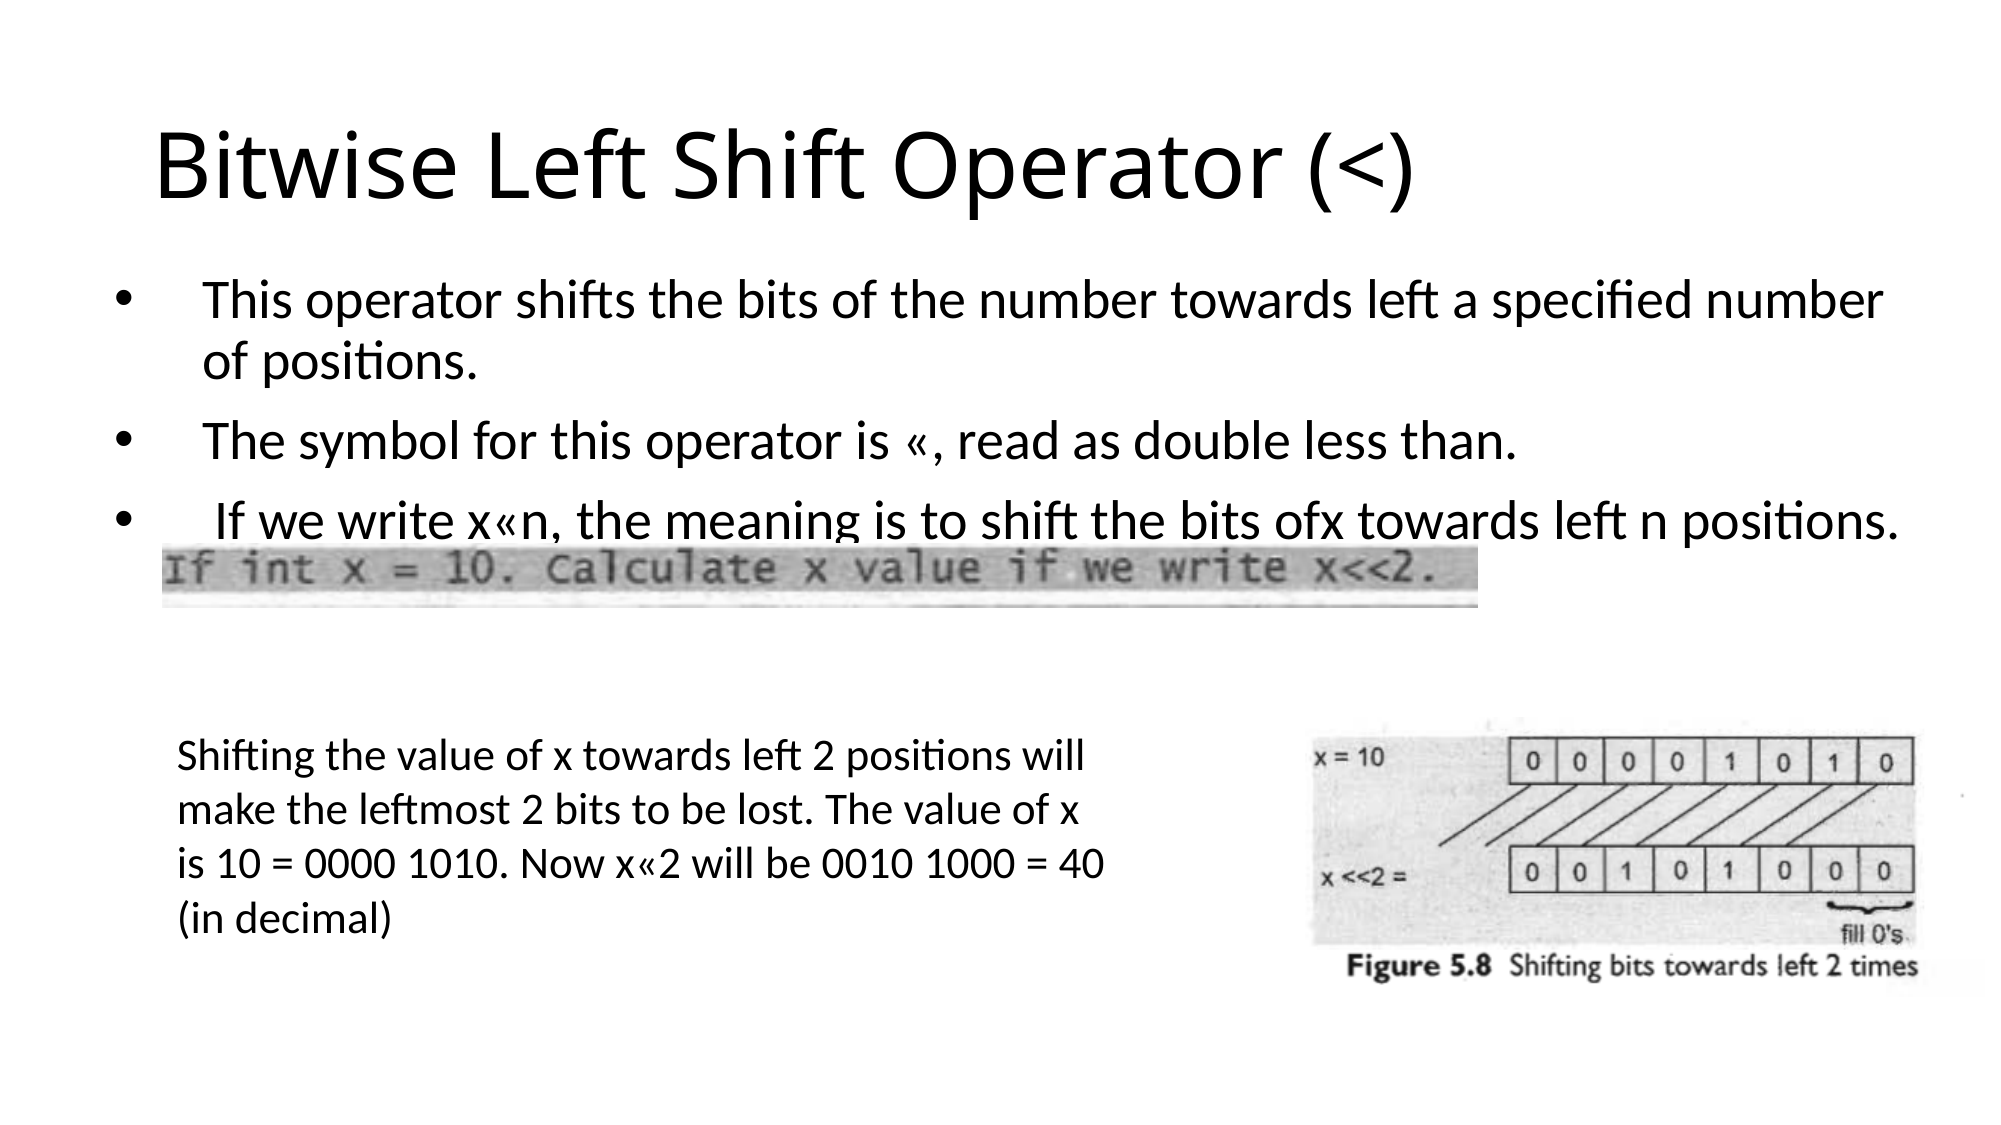

# Bitwise Left Shift Operator (<)
This operator shifts the bits of the number towards left a specified number of positions.
The symbol for this operator is «, read as double less than.
 If we write x«n, the meaning is to shift the bits ofx towards left n positions.
Shifting the value of x towards left 2 positions will make the leftmost 2 bits to be lost. The value of x
is 10 = 0000 1010. Now x«2 will be 0010 1000 = 40 (in decimal)